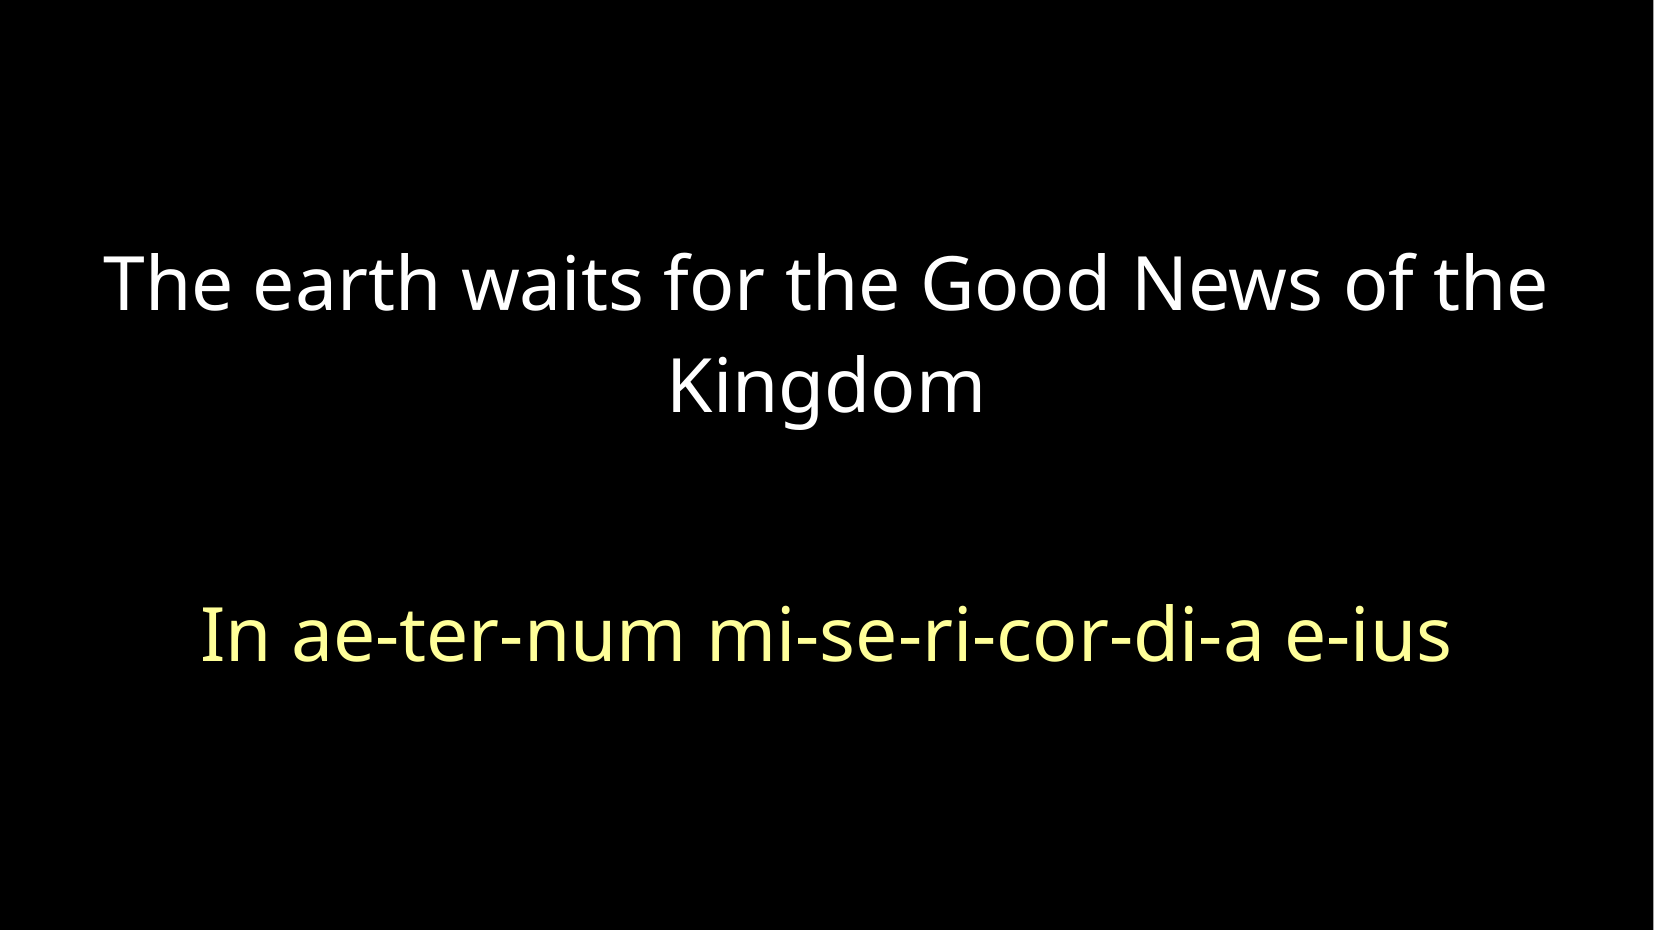

#
The earth waits for the Good News of the Kingdom
In ae-ter-num mi-se-ri-cor-di-a e-ius